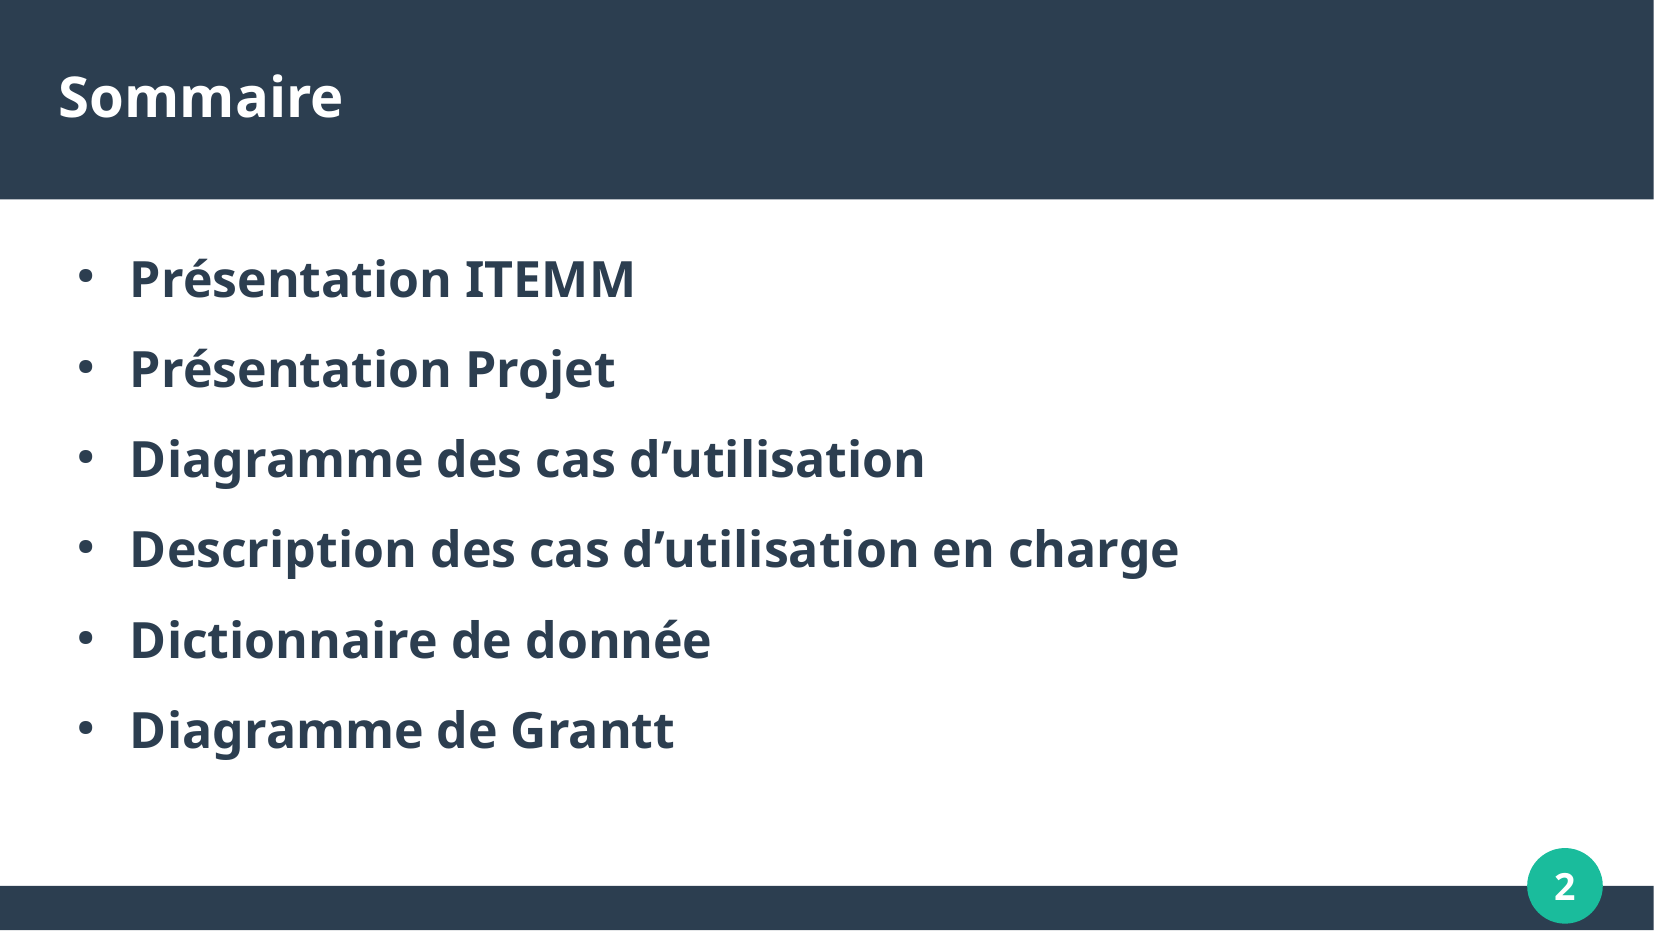

# Sommaire
Présentation ITEMM
Présentation Projet
Diagramme des cas d’utilisation
Description des cas d’utilisation en charge
Dictionnaire de donnée
Diagramme de Grantt